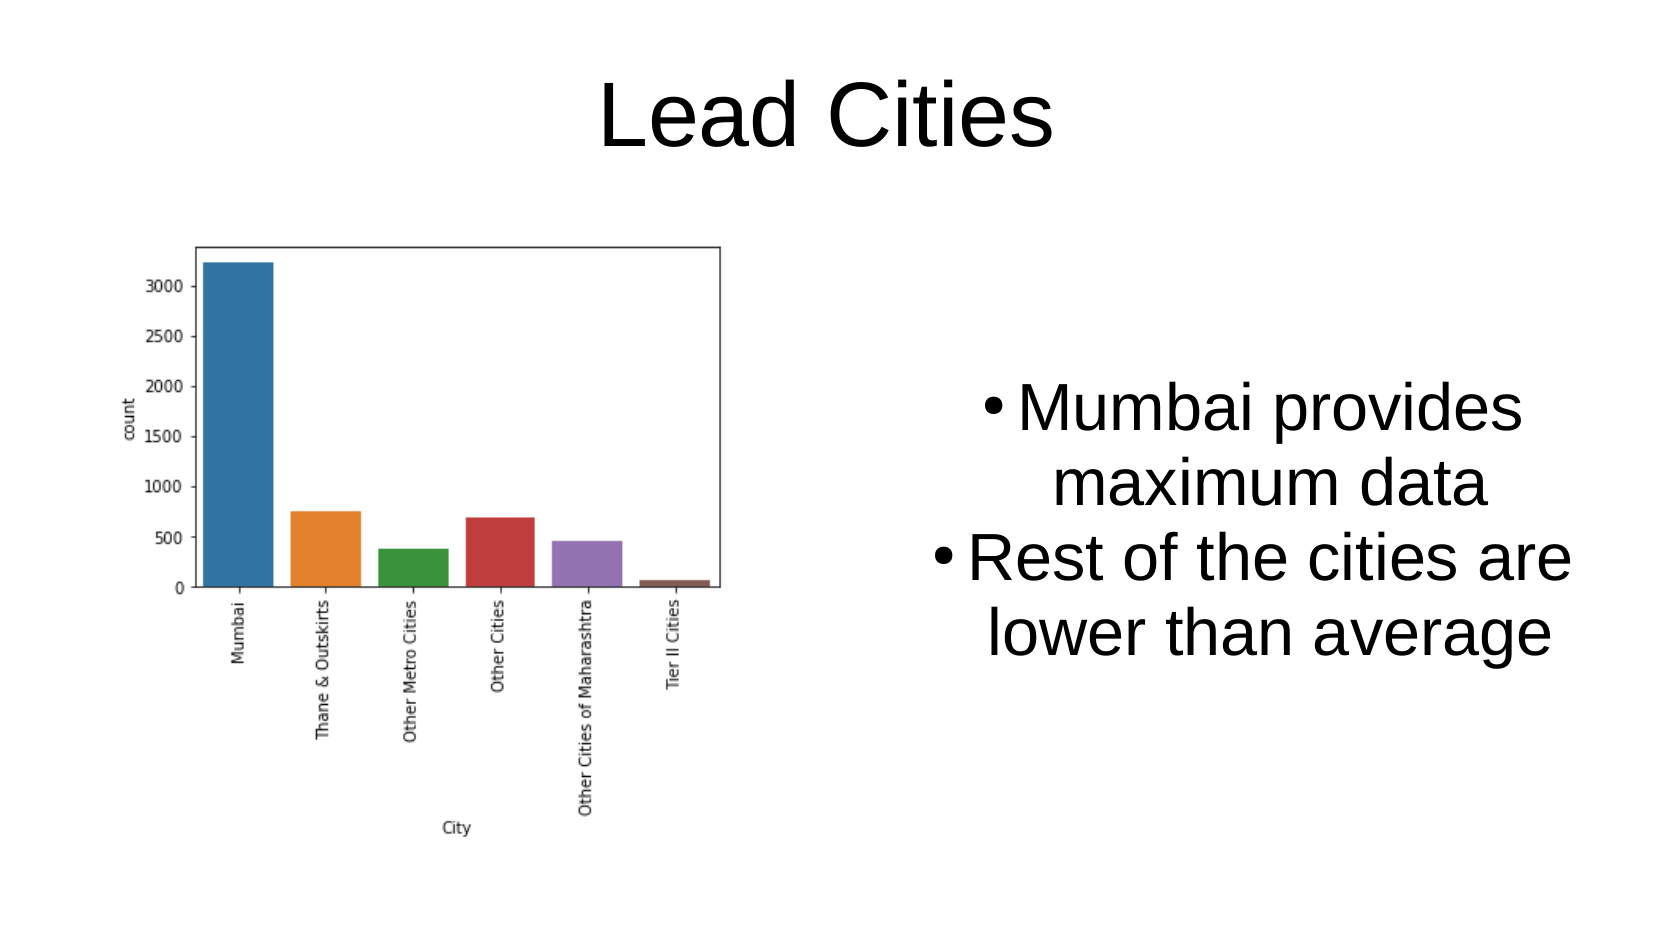

# Lead Cities
Mumbai provides maximum data
Rest of the cities are lower than average